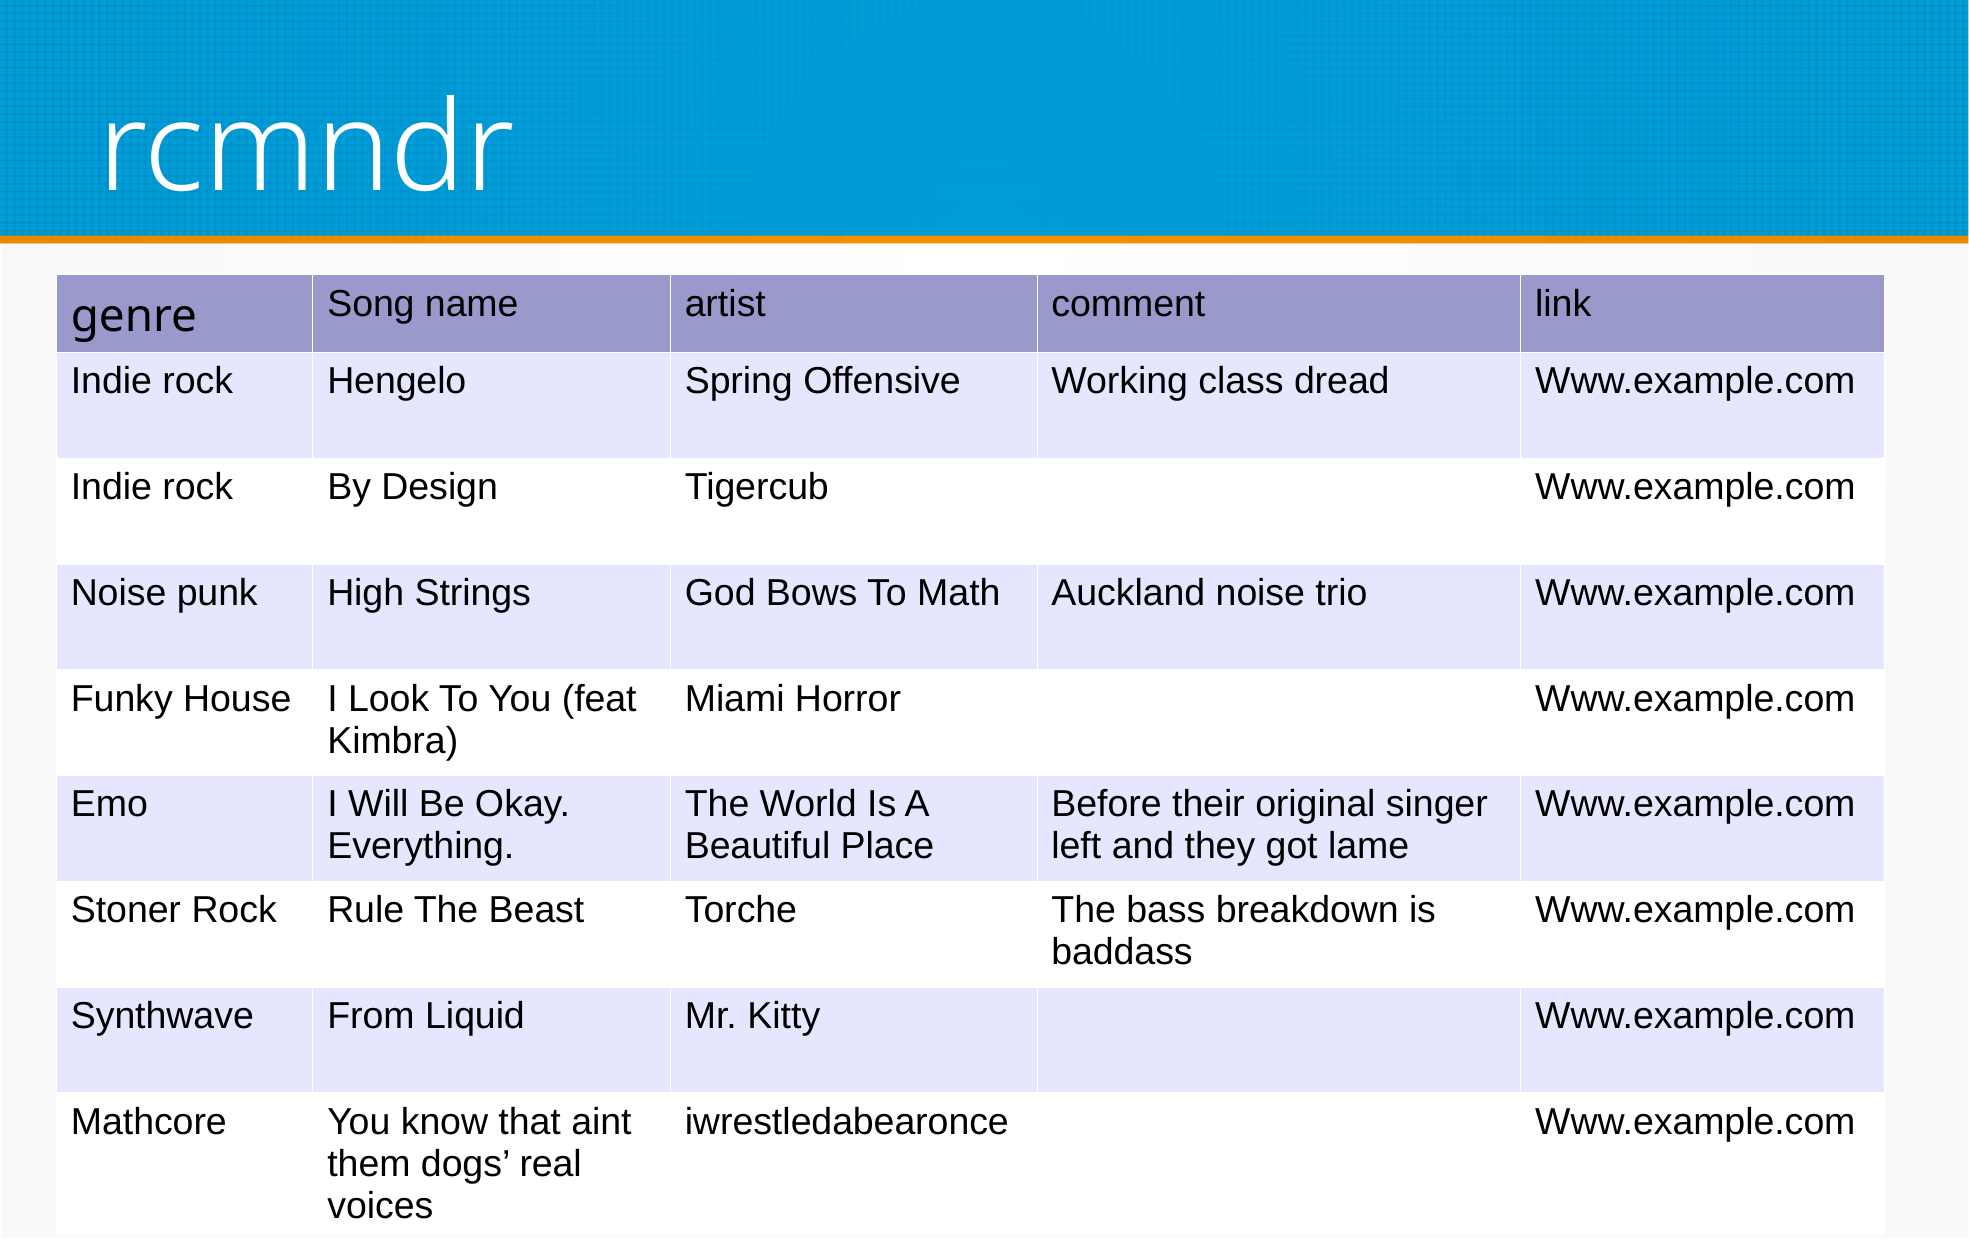

# rcmndr
| genre | Song name | artist | comment | link |
| --- | --- | --- | --- | --- |
| Indie rock | Hengelo | Spring Offensive | Working class dread | Www.example.com |
| Indie rock | By Design | Tigercub | | Www.example.com |
| Noise punk | High Strings | God Bows To Math | Auckland noise trio | Www.example.com |
| Funky House | I Look To You (feat Kimbra) | Miami Horror | | Www.example.com |
| Emo | I Will Be Okay. Everything. | The World Is A Beautiful Place | Before their original singer left and they got lame | Www.example.com |
| Stoner Rock | Rule The Beast | Torche | The bass breakdown is baddass | Www.example.com |
| Synthwave | From Liquid | Mr. Kitty | | Www.example.com |
| Mathcore | You know that aint them dogs’ real voices | iwrestledabearonce | | Www.example.com |